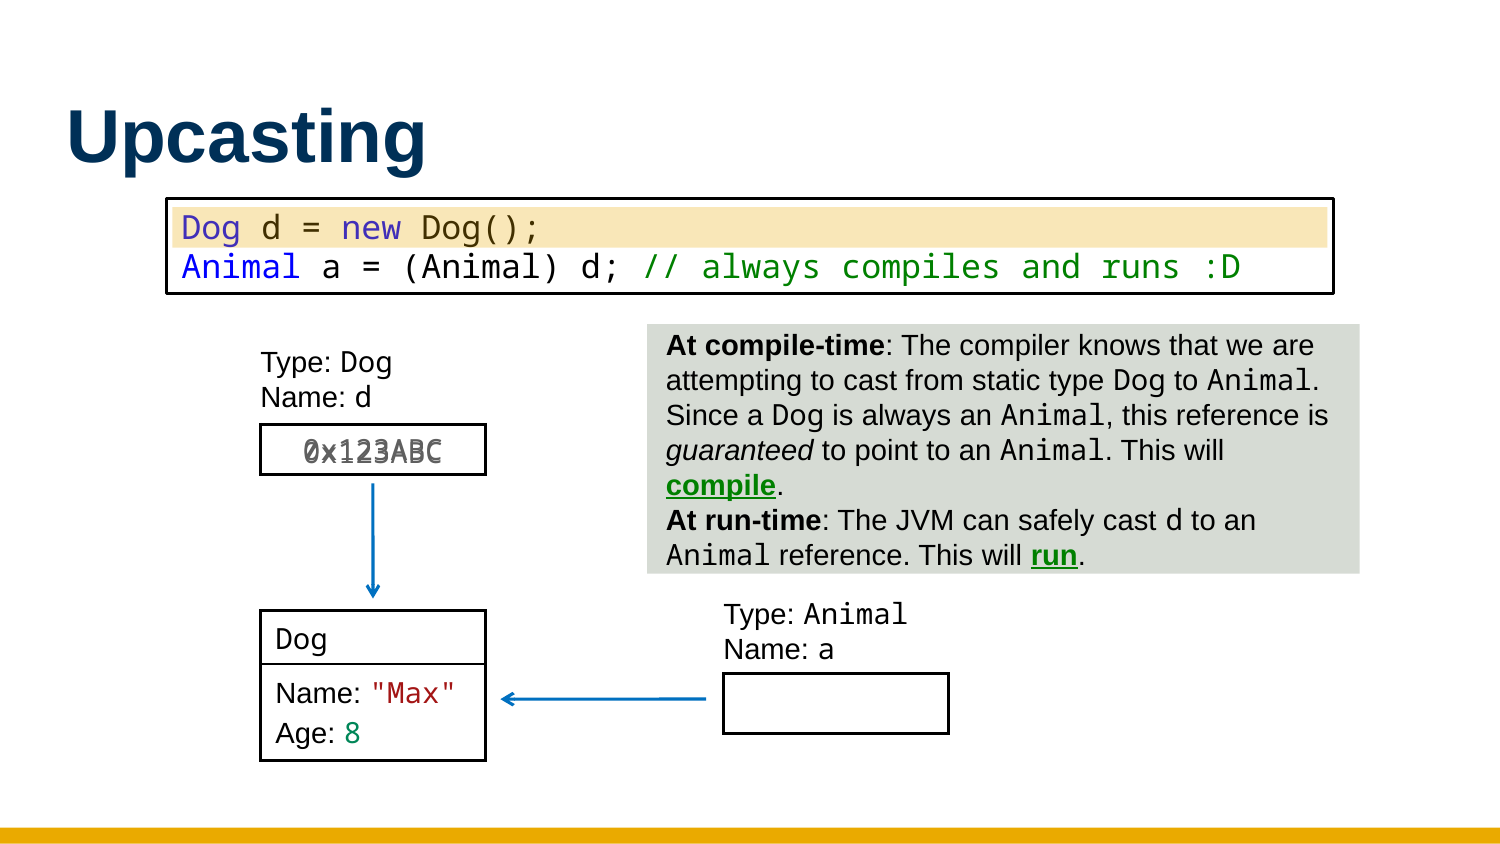

# Upcasting
Downcasting
Sidecasting
Dog d = new Dog();
Animal a = (Animal) d; // always compiles and runs :D
Animal a = new Dog();
Dog d = (Dog) a;     // compiles and runs
Cat c = (Cat) a;     // compiles but causes ClassCastException
Dog d = new Dog();
Cat c = (Cat) d;     // COMPILE ERROR
At compile-time: The compiler knows that we are attempting to cast from static type Dog to Animal. Since a Dog is always an Animal, this reference is guaranteed to point to an Animal. This will compile.
At run-time: The JVM can safely cast d to an Animal reference. This will run.
Type: Dog
Name: d
| 0x123ABC |
| --- |
0x123ABC
Type: Animal
Name: a
| Dog |
| --- |
| Name: "Max" Age: 8 |
| |
| --- |